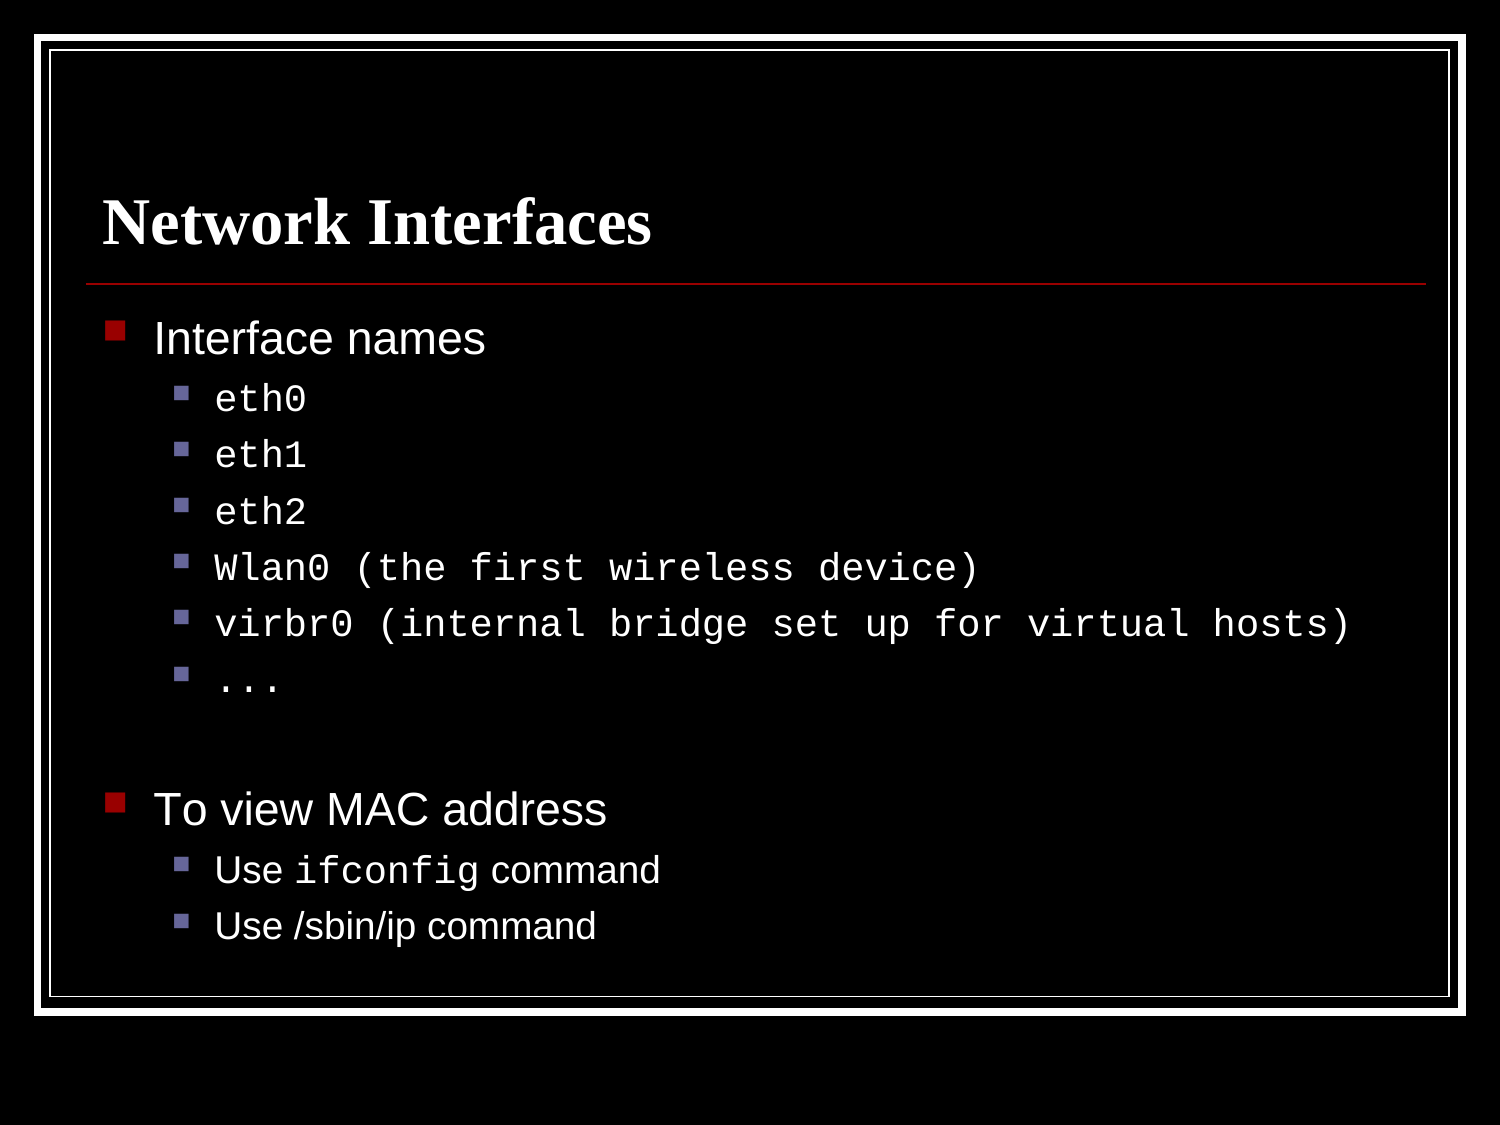

# Network Interfaces
Interface names
eth0
eth1
eth2
Wlan0 (the first wireless device)
virbr0 (internal bridge set up for virtual hosts)
...
To view MAC address
Use ifconfig command
Use /sbin/ip command